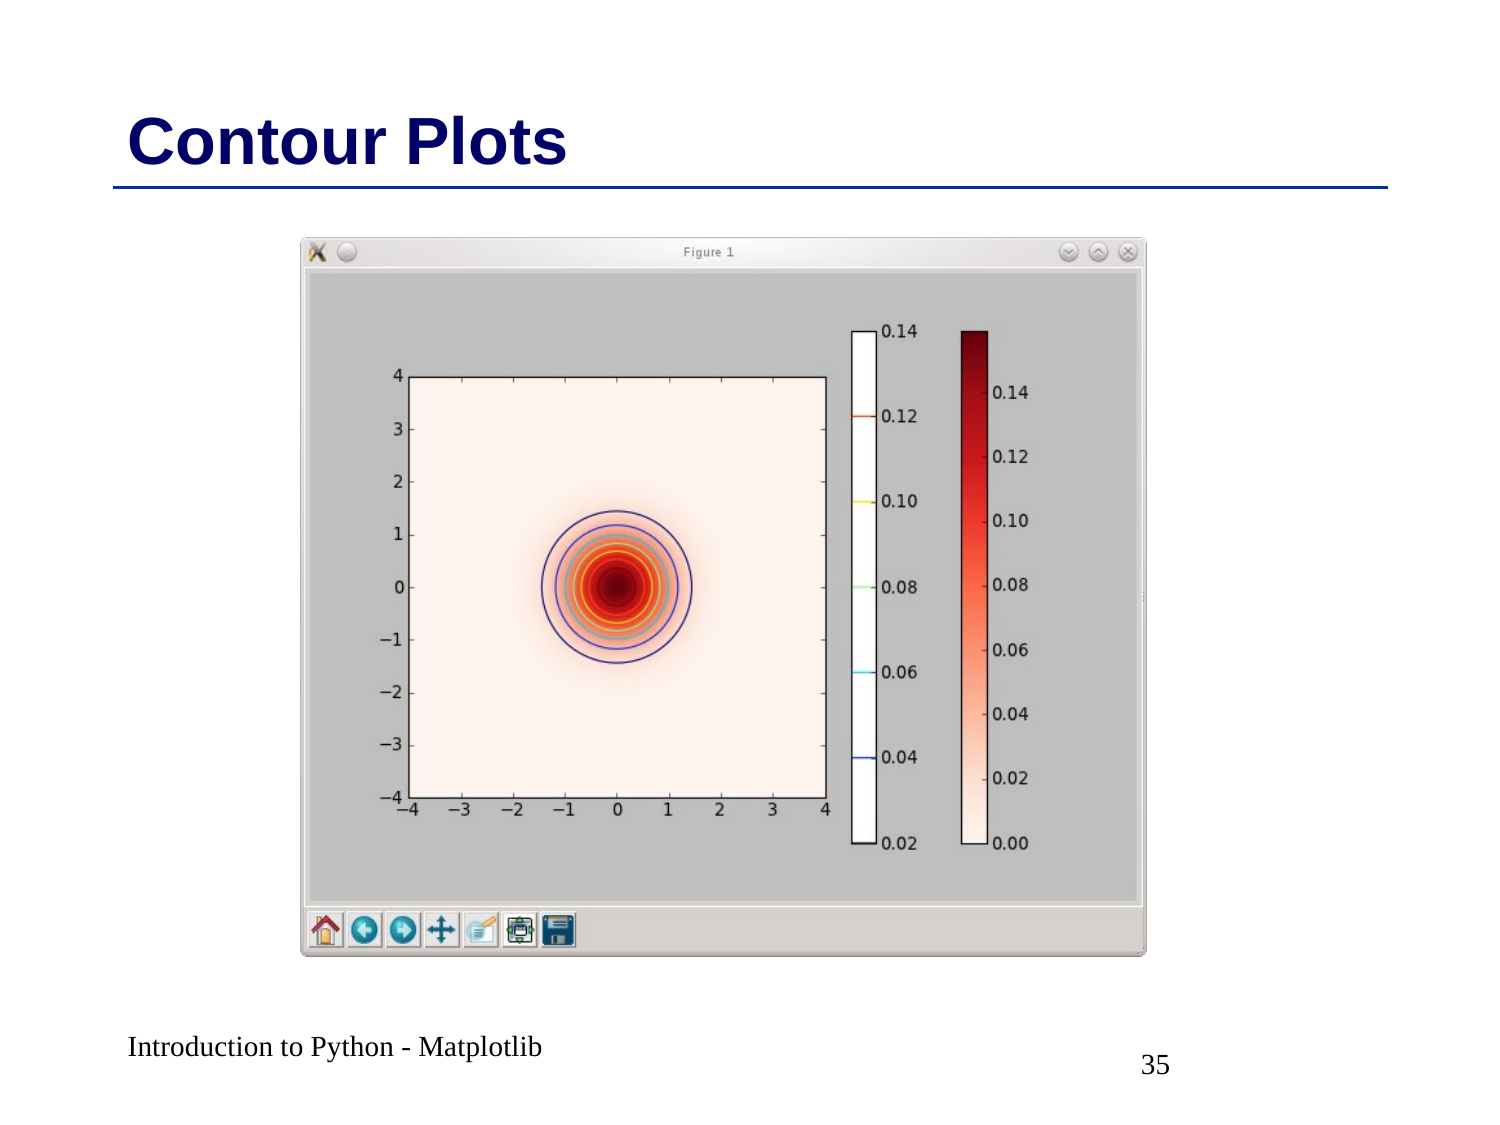

# Contour Plots
Introduction to Python - Matplotlib